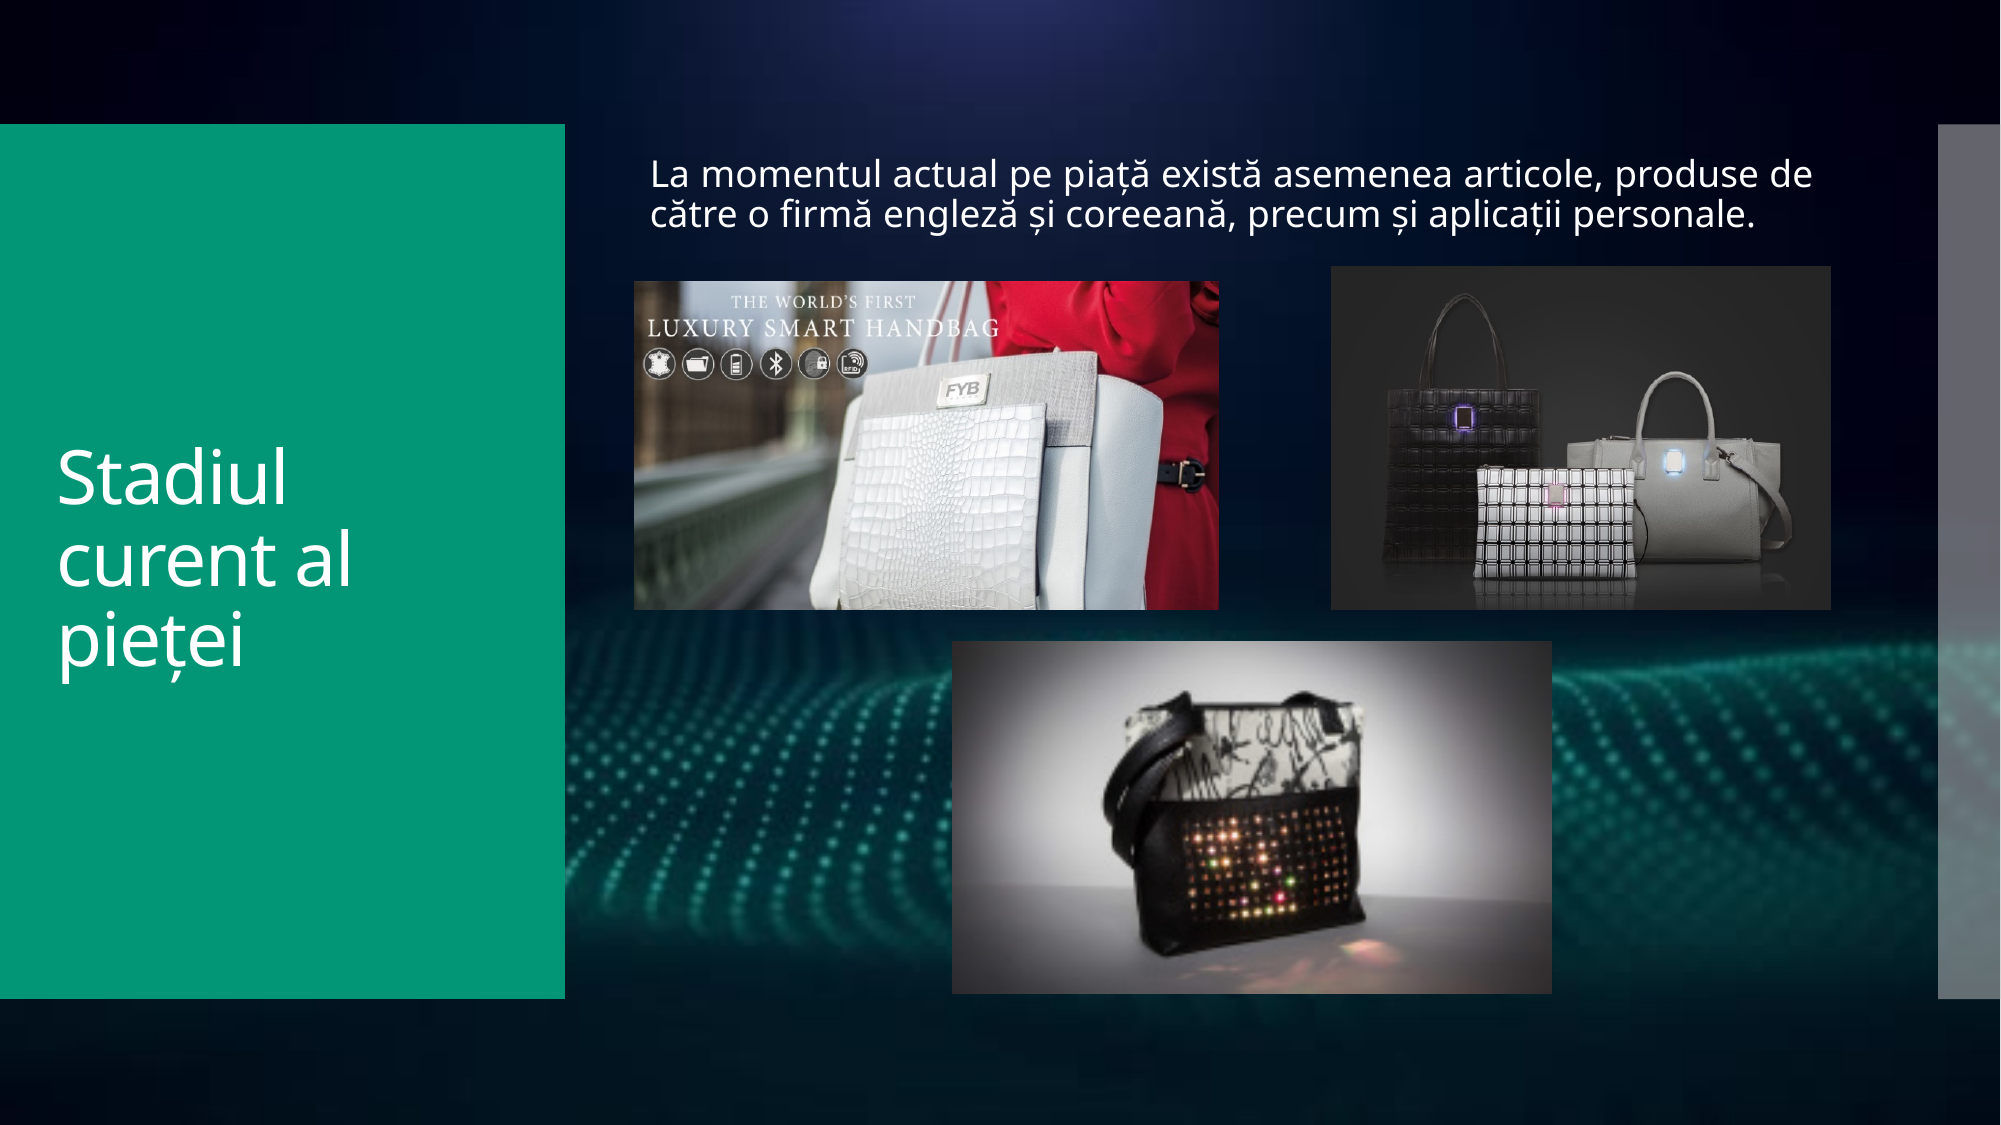

La momentul actual pe piaţă există asemenea articole, produse de către o firmă engleză şi coreeană, precum şi aplicaţii personale.
# Stadiul curent al pieţei